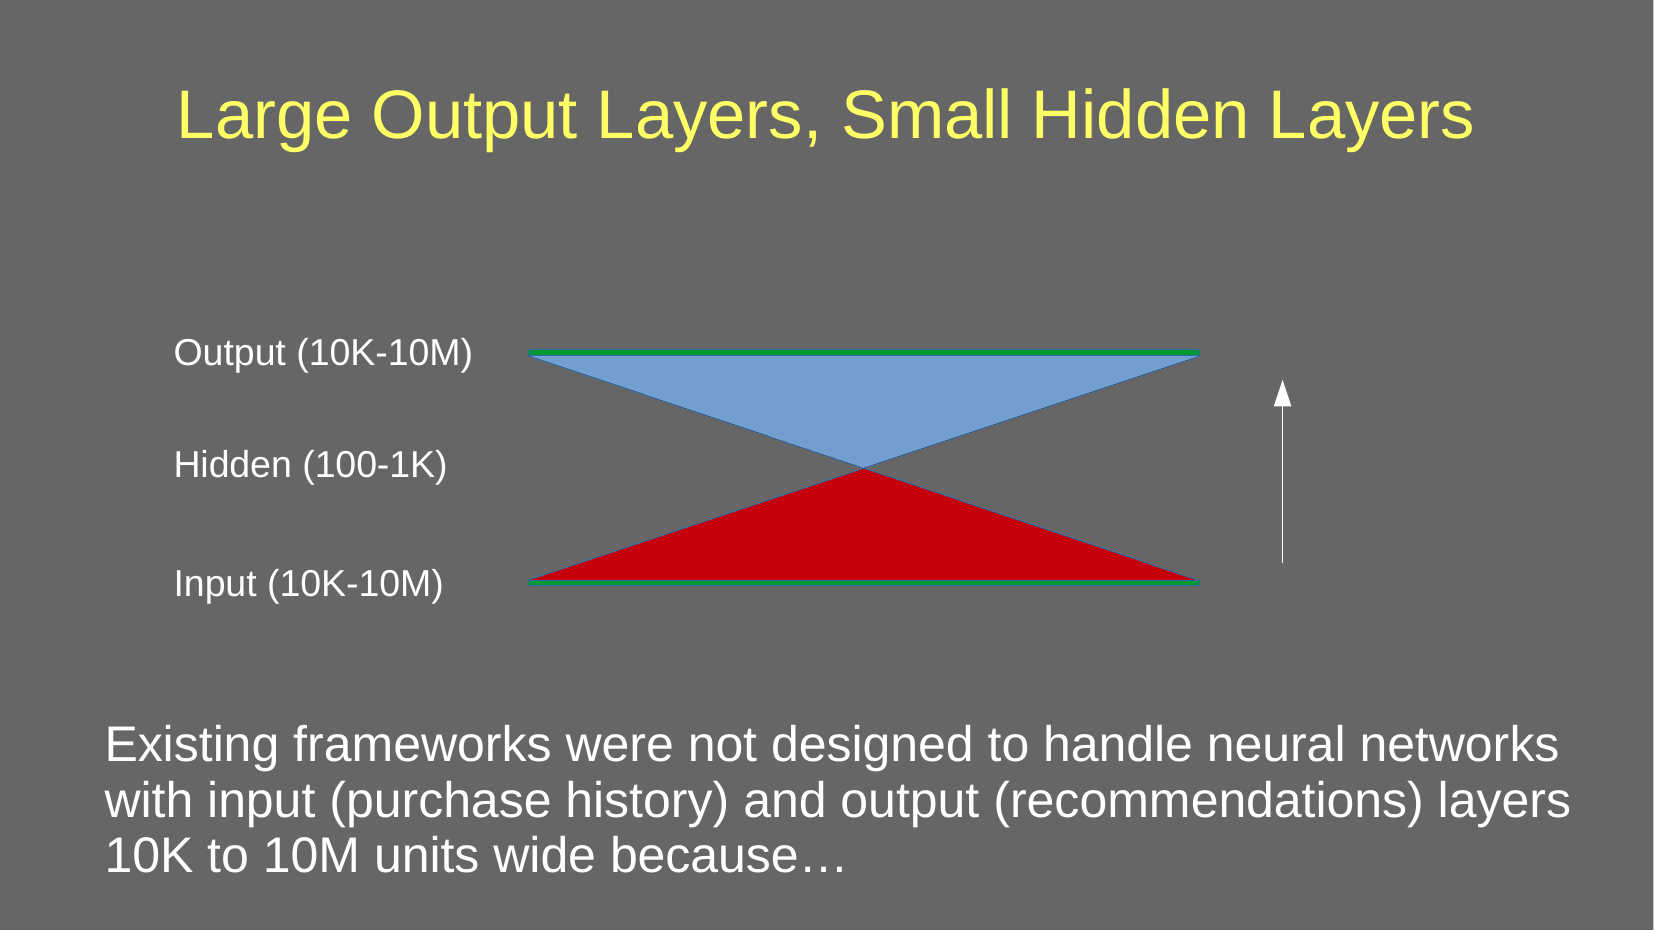

# Large Output Layers, Small Hidden Layers
Output (10K-10M)
Hidden (100-1K)
Input (10K-10M)
Existing frameworks were not designed to handle neural networks with input (purchase history) and output (recommendations) layers 10K to 10M units wide because…